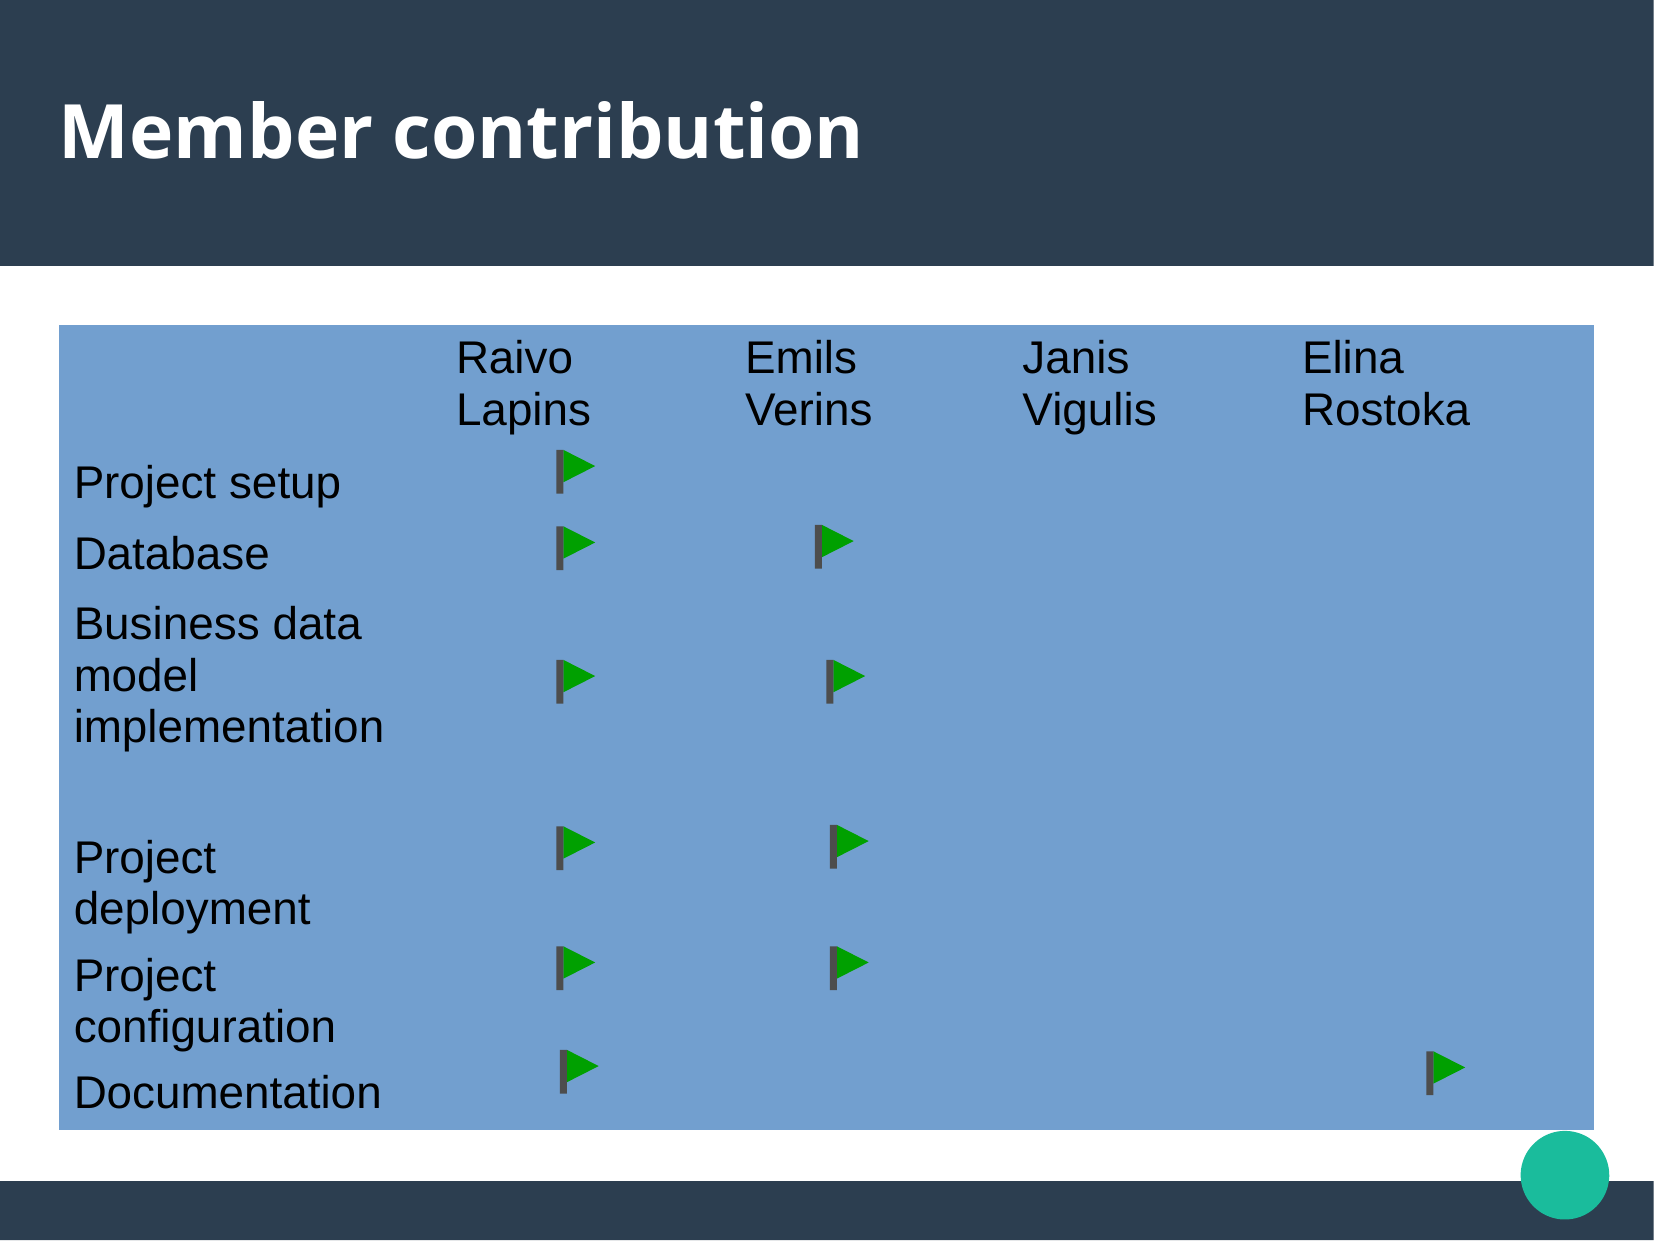

# Member contribution
| | Raivo Lapins | Emils Verins | Janis Vigulis | Elina Rostoka |
| --- | --- | --- | --- | --- |
| Project setup | | | | |
| Database | | | | |
| Business data model implementation | | | | |
| Project deployment | | | | |
| Project configuration | | | | |
| Documentation | | | | |